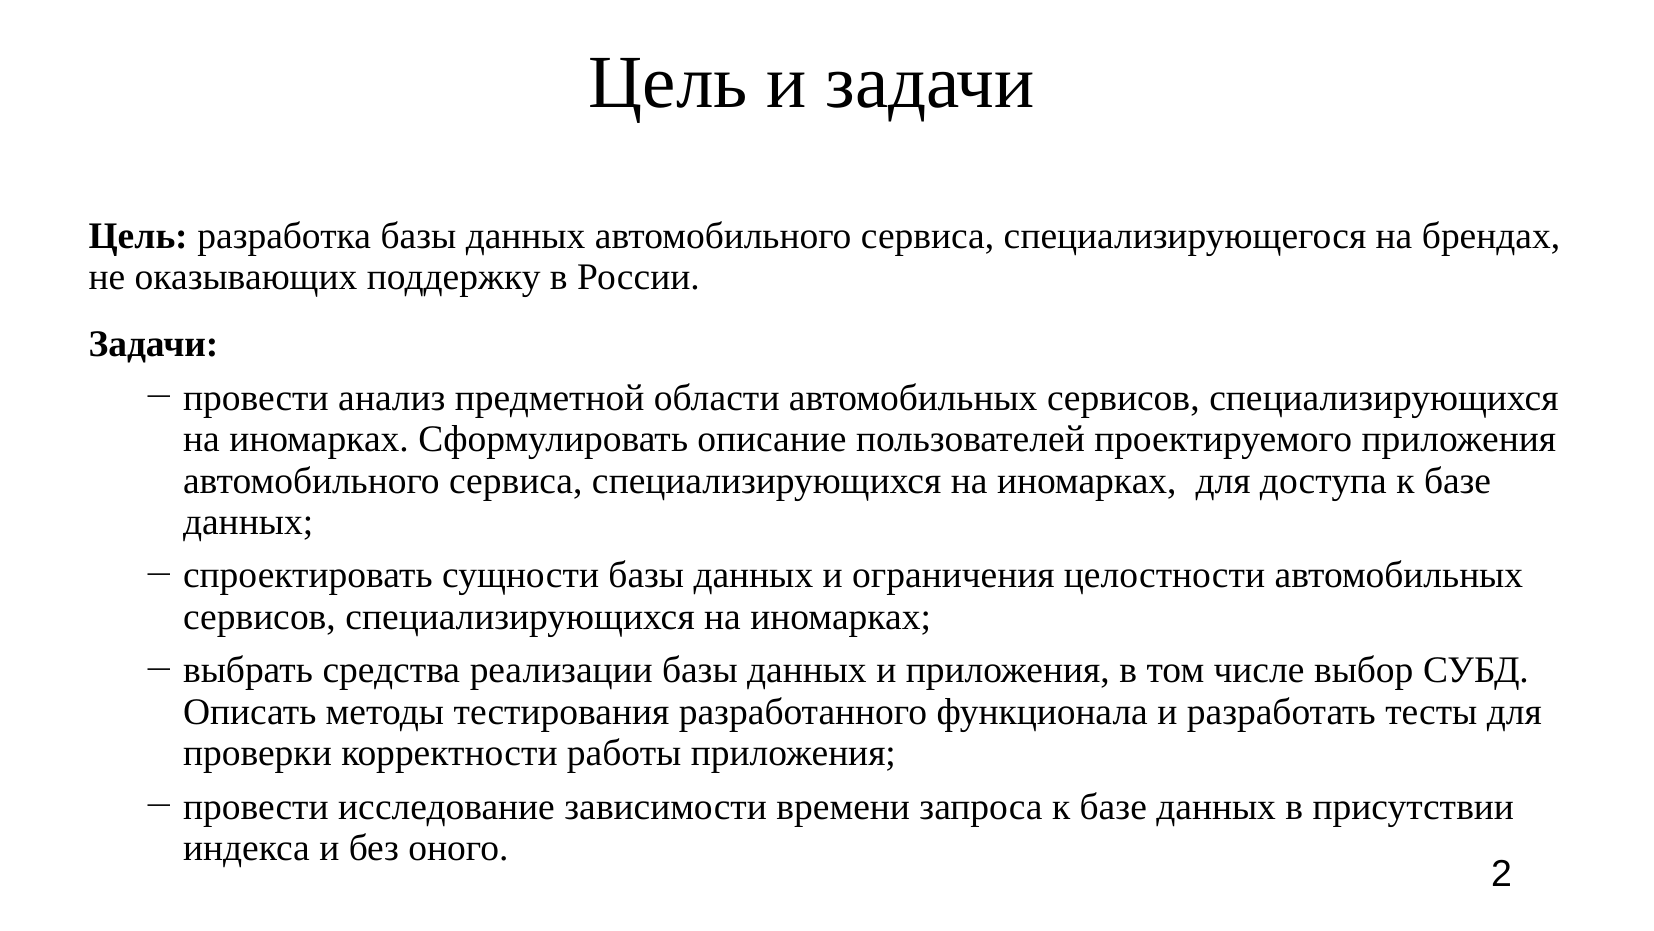

# Цель и задачи
Цель: разработка базы данных автомобильного сервиса, специализирующегося на брендах, не оказывающих поддержку в России.
Задачи:
провести анализ предметной области автомобильных сервисов, специализирующихся на иномарках. Сформулировать описание пользователей проектируемого приложения автомобильного сервиса, специализирующихся на иномарках, для доступа к базе данных;
спроектировать сущности базы данных и ограничения целостности автомобильных сервисов, специализирующихся на иномарках;
выбрать средства реализации базы данных и приложения, в том числе выбор СУБД. Описать методы тестирования разработанного функционала и разработать тесты для проверки корректности работы приложения;
провести исследование зависимости времени запроса к базе данных в присутствии индекса и без оного.